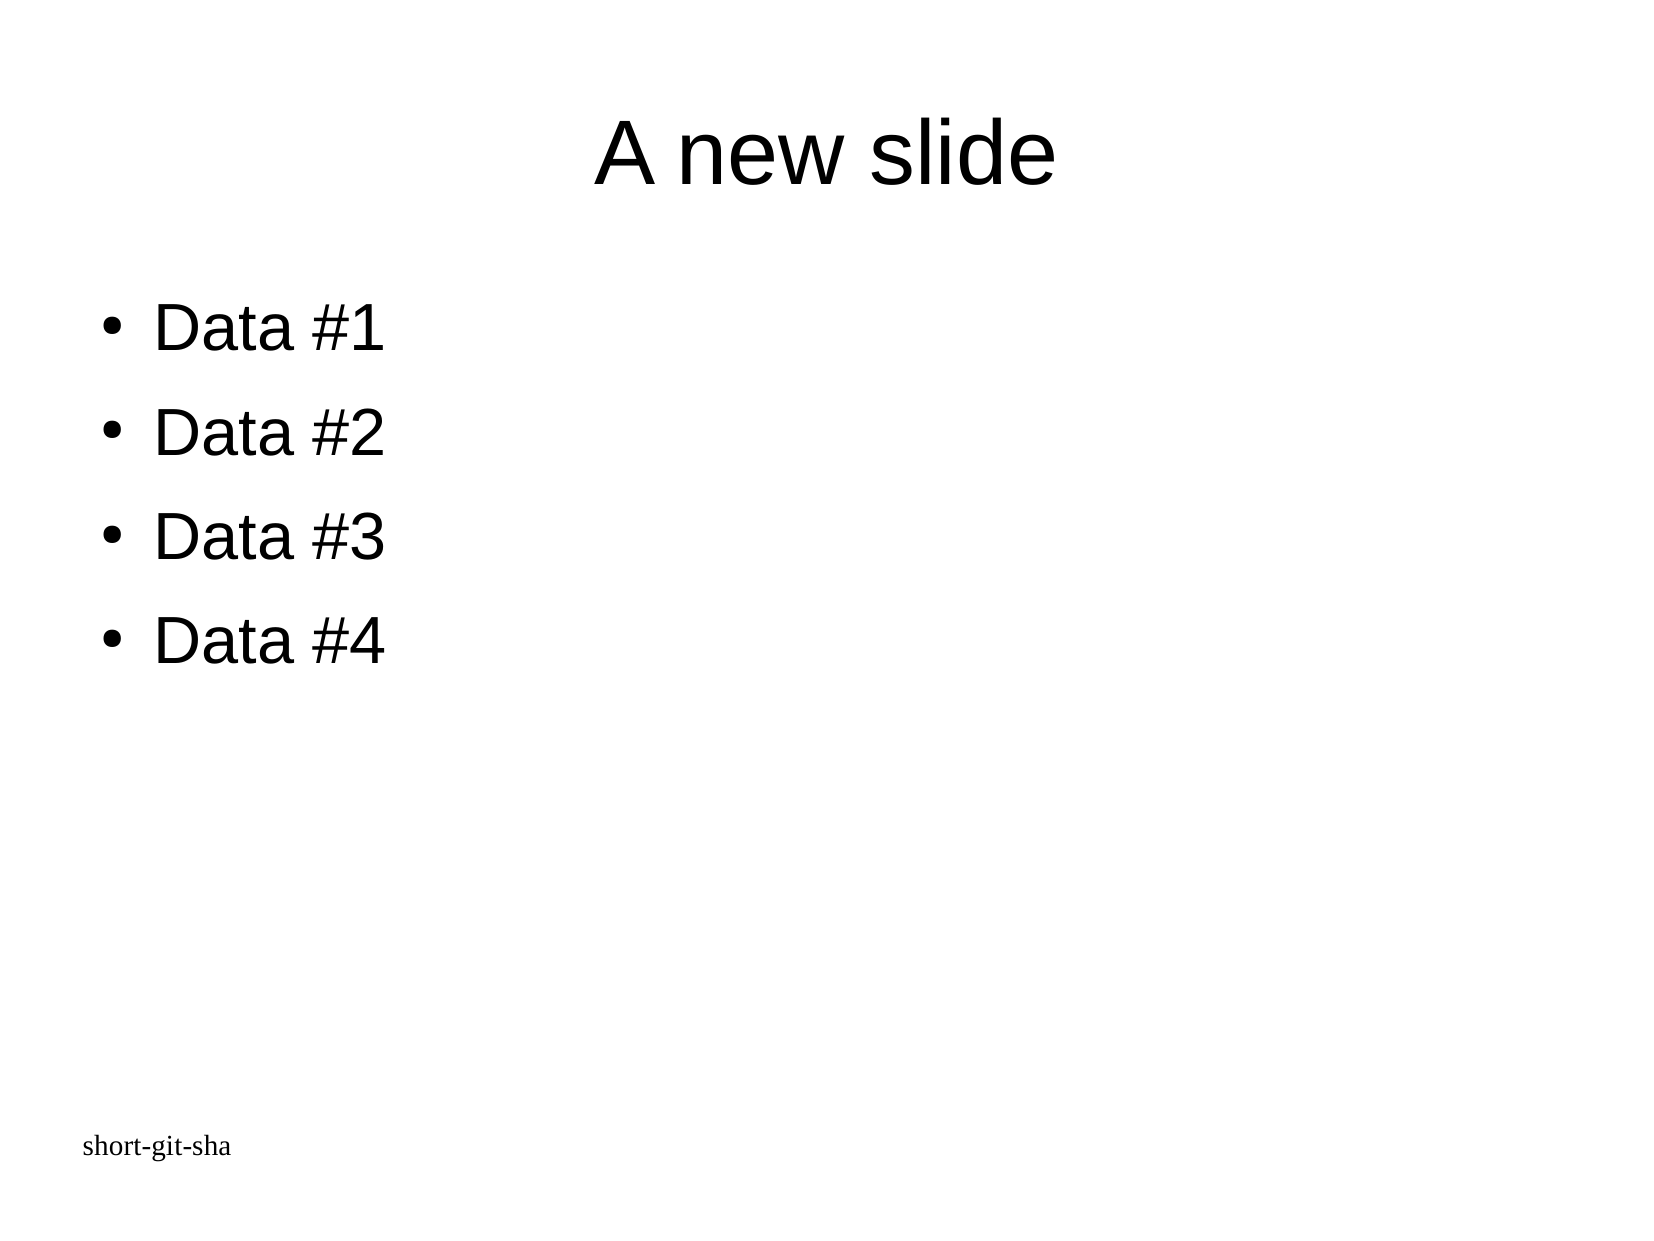

# A new slide
Data #1
Data #2
Data #3
Data #4
short-git-sha